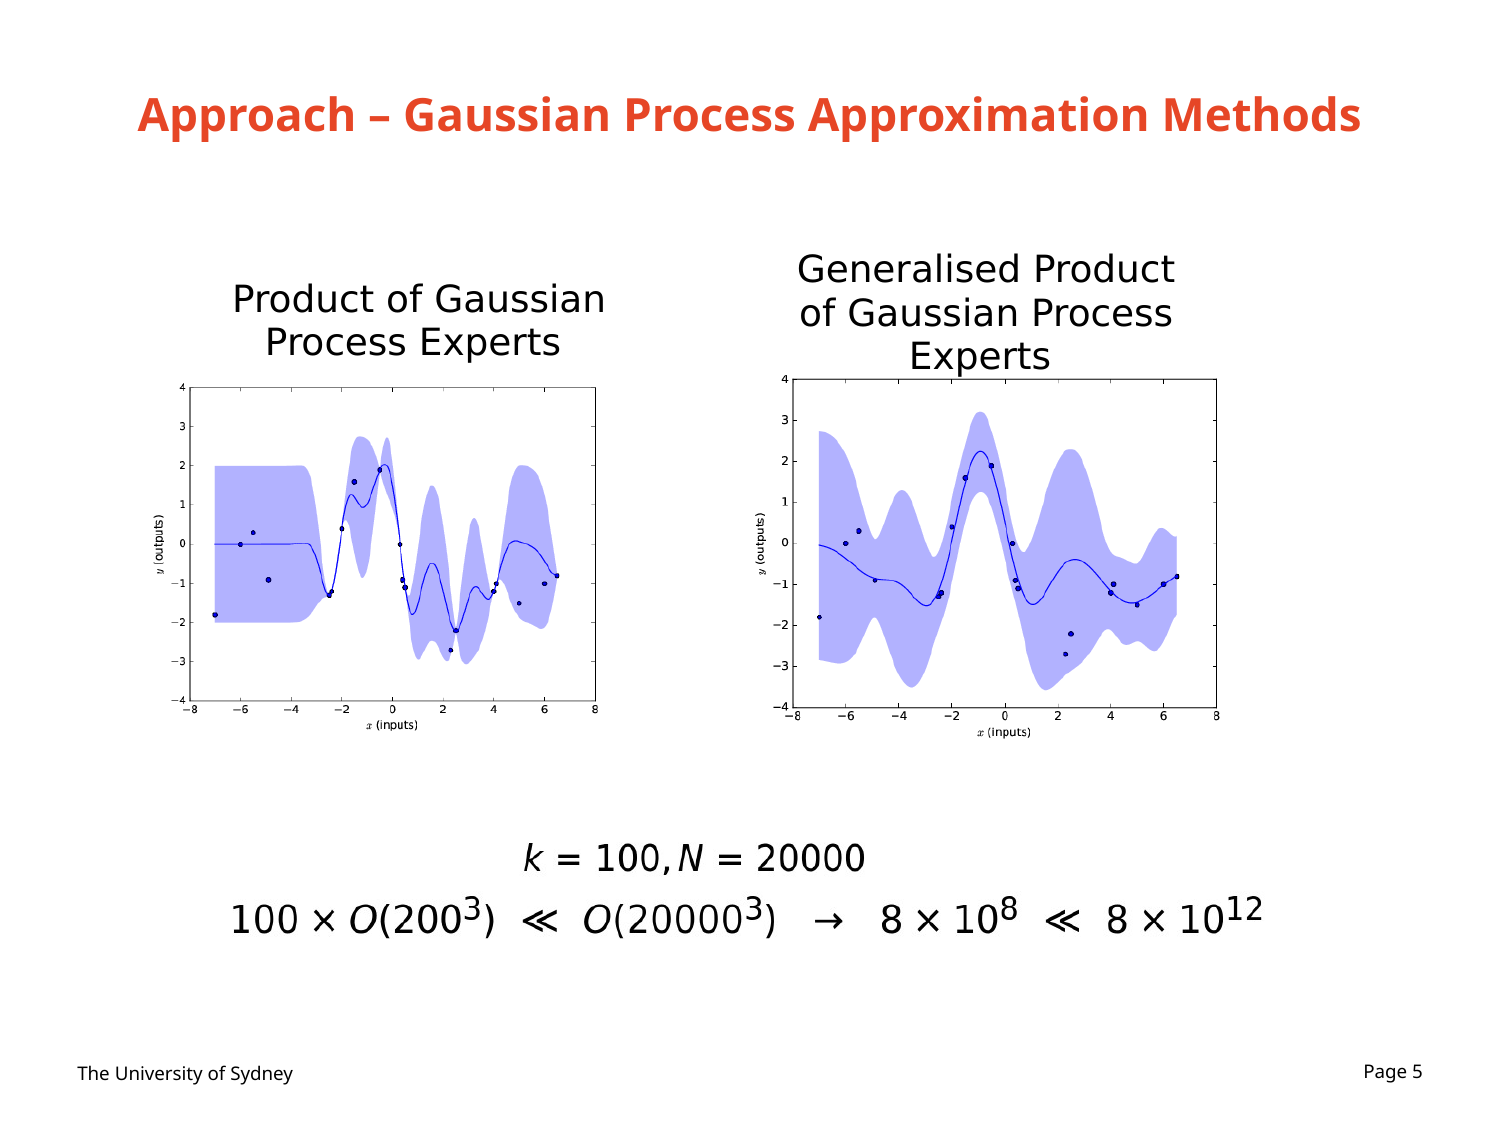

# Approach – Gaussian Process Approximation Methods
Generalised Product of Gaussian Process Experts
Product of Gaussian Process Experts